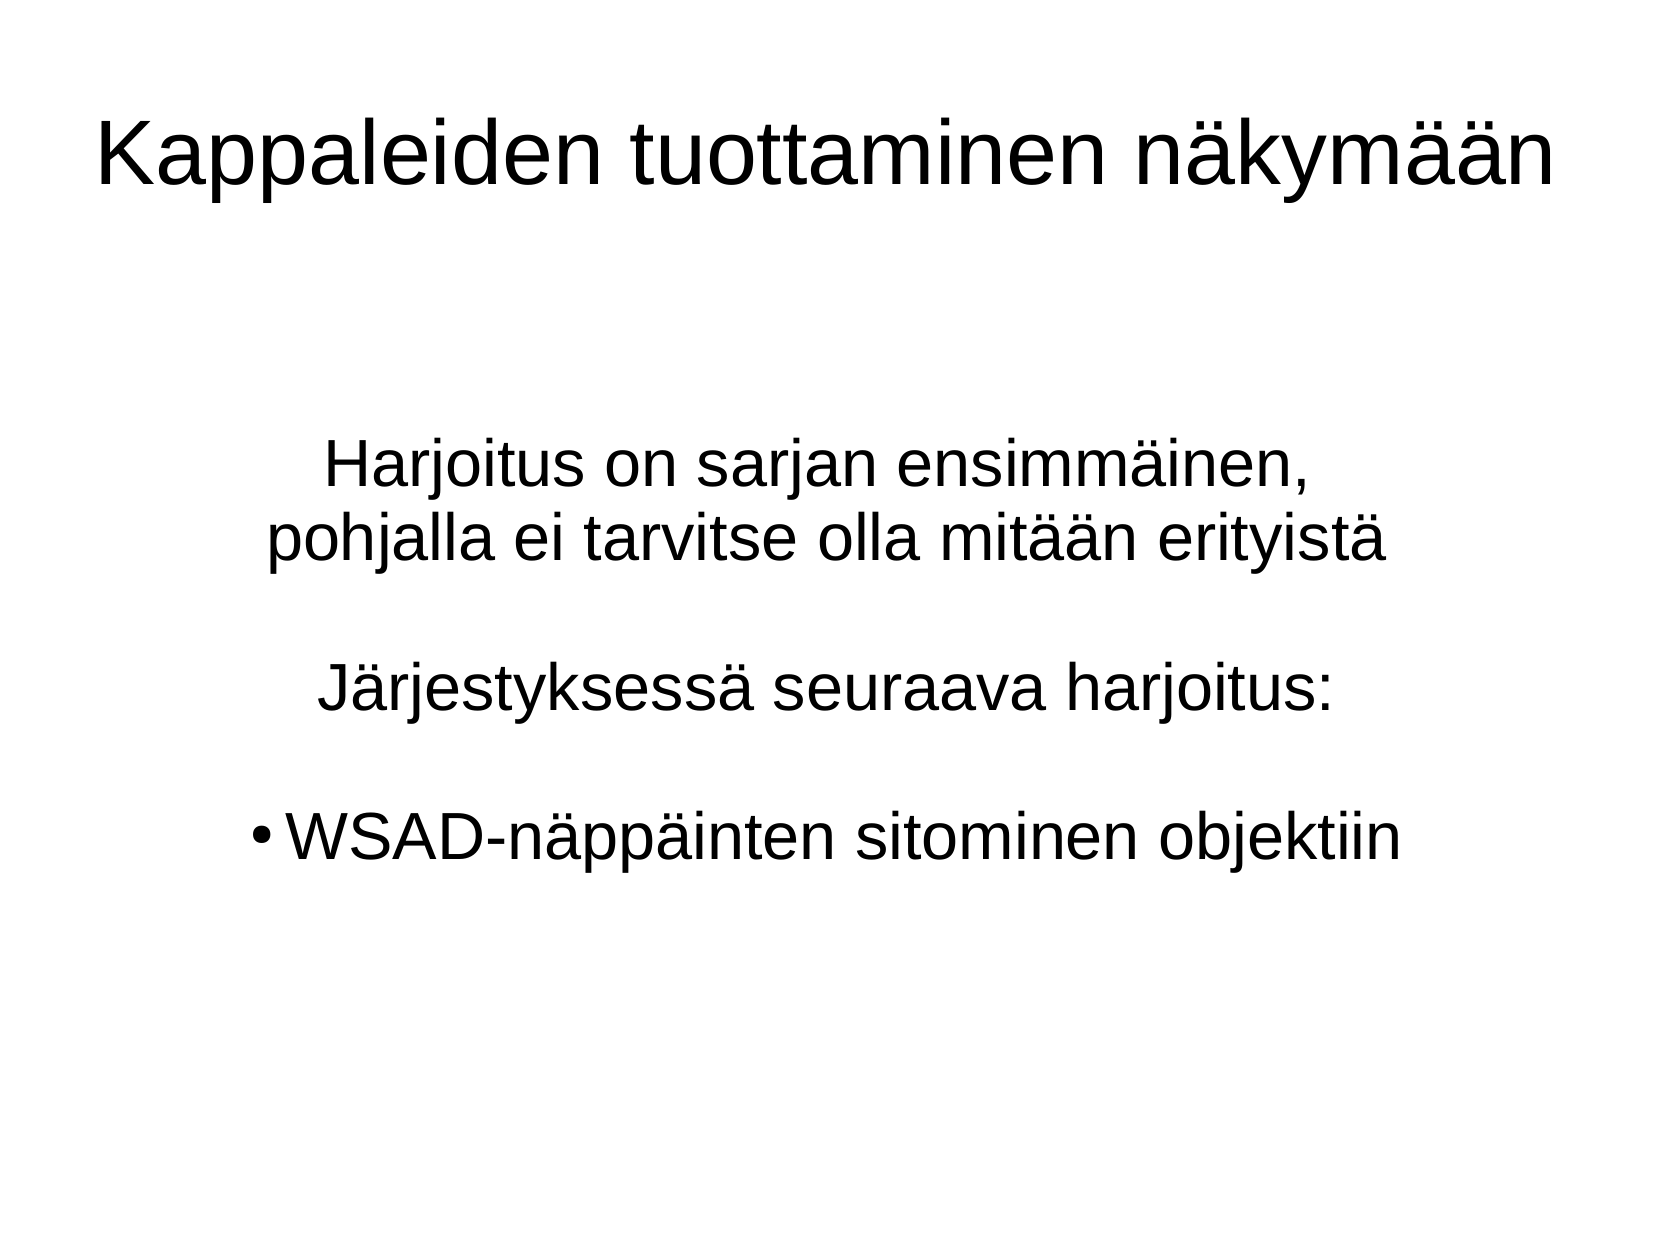

# Kappaleiden tuottaminen näkymään
Harjoitus on sarjan ensimmäinen,
pohjalla ei tarvitse olla mitään erityistä
Järjestyksessä seuraava harjoitus:
WSAD-näppäinten sitominen objektiin